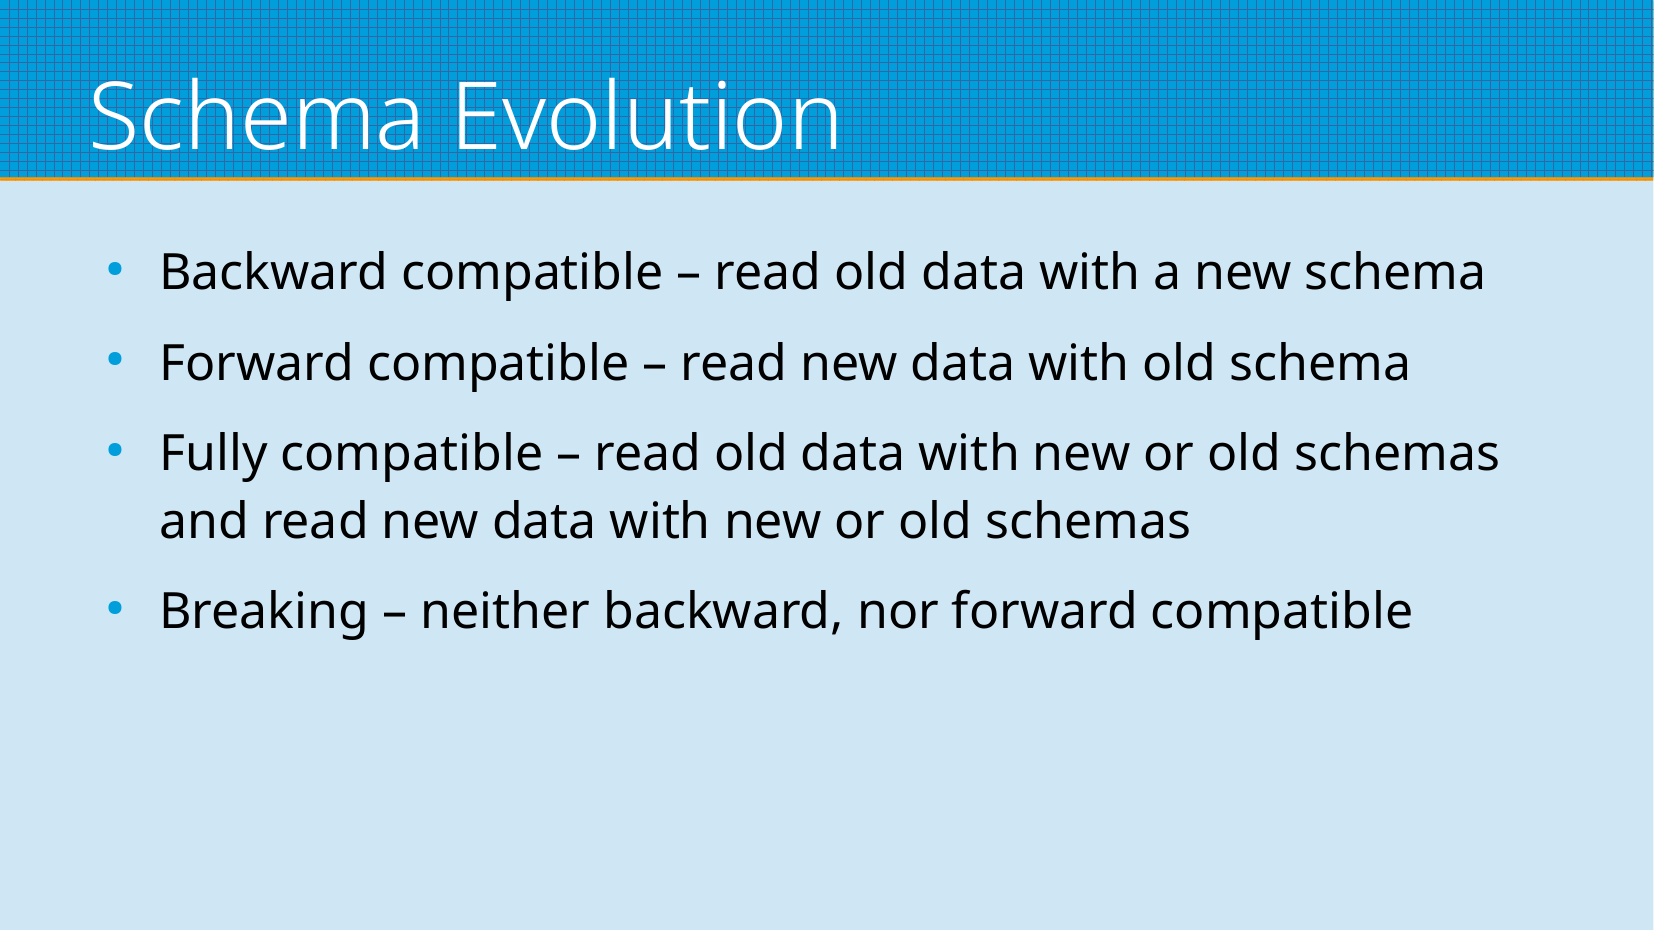

# Schema Evolution
Backward compatible – read old data with a new schema
Forward compatible – read new data with old schema
Fully compatible – read old data with new or old schemas and read new data with new or old schemas
Breaking – neither backward, nor forward compatible